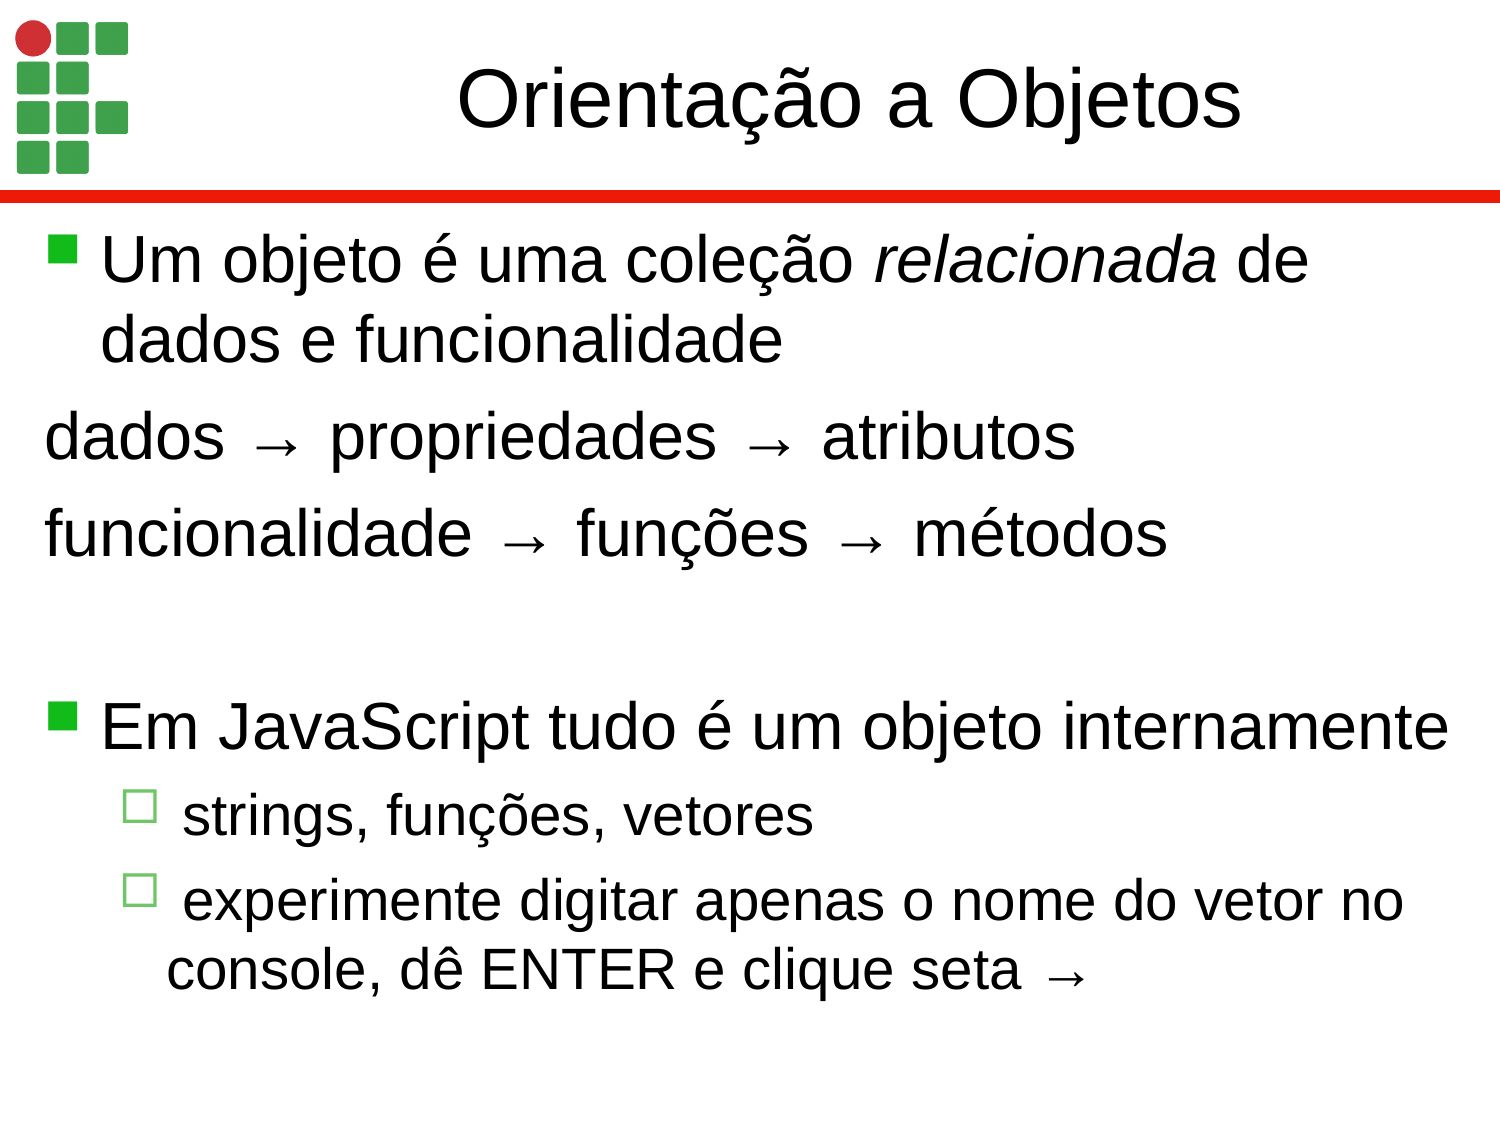

# Orientação a Objetos
Um objeto é uma coleção relacionada de dados e funcionalidade
dados → propriedades → atributos
funcionalidade → funções → métodos
Em JavaScript tudo é um objeto internamente
 strings, funções, vetores
 experimente digitar apenas o nome do vetor no console, dê ENTER e clique seta →